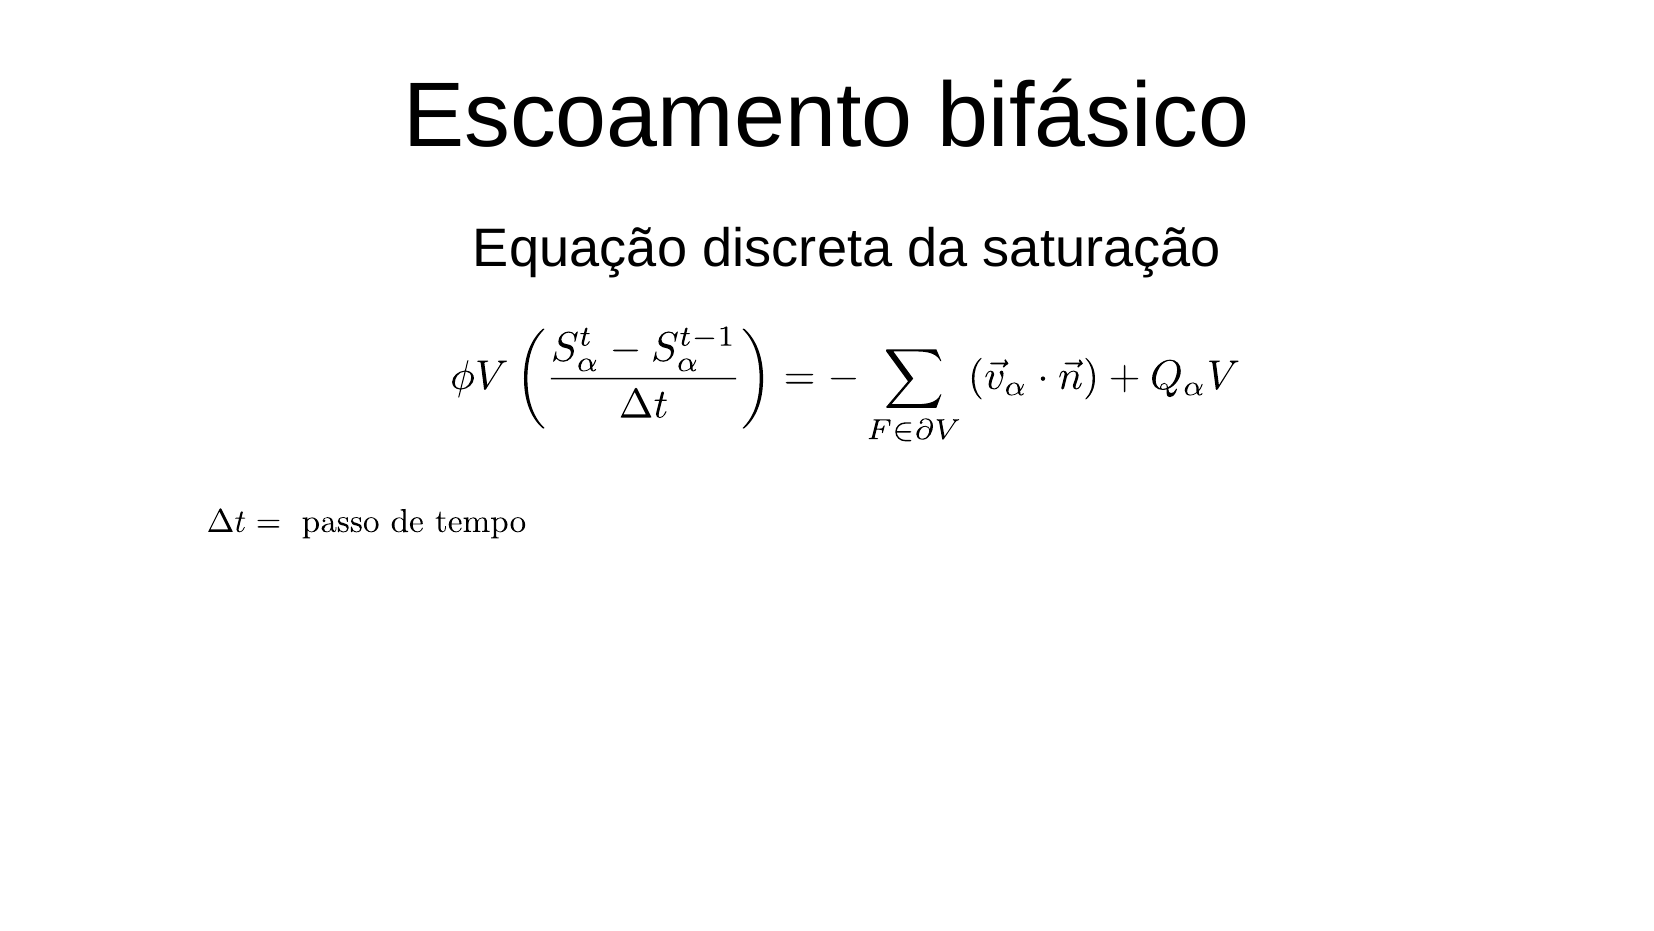

# Escoamento bifásico
Equação discreta da saturação